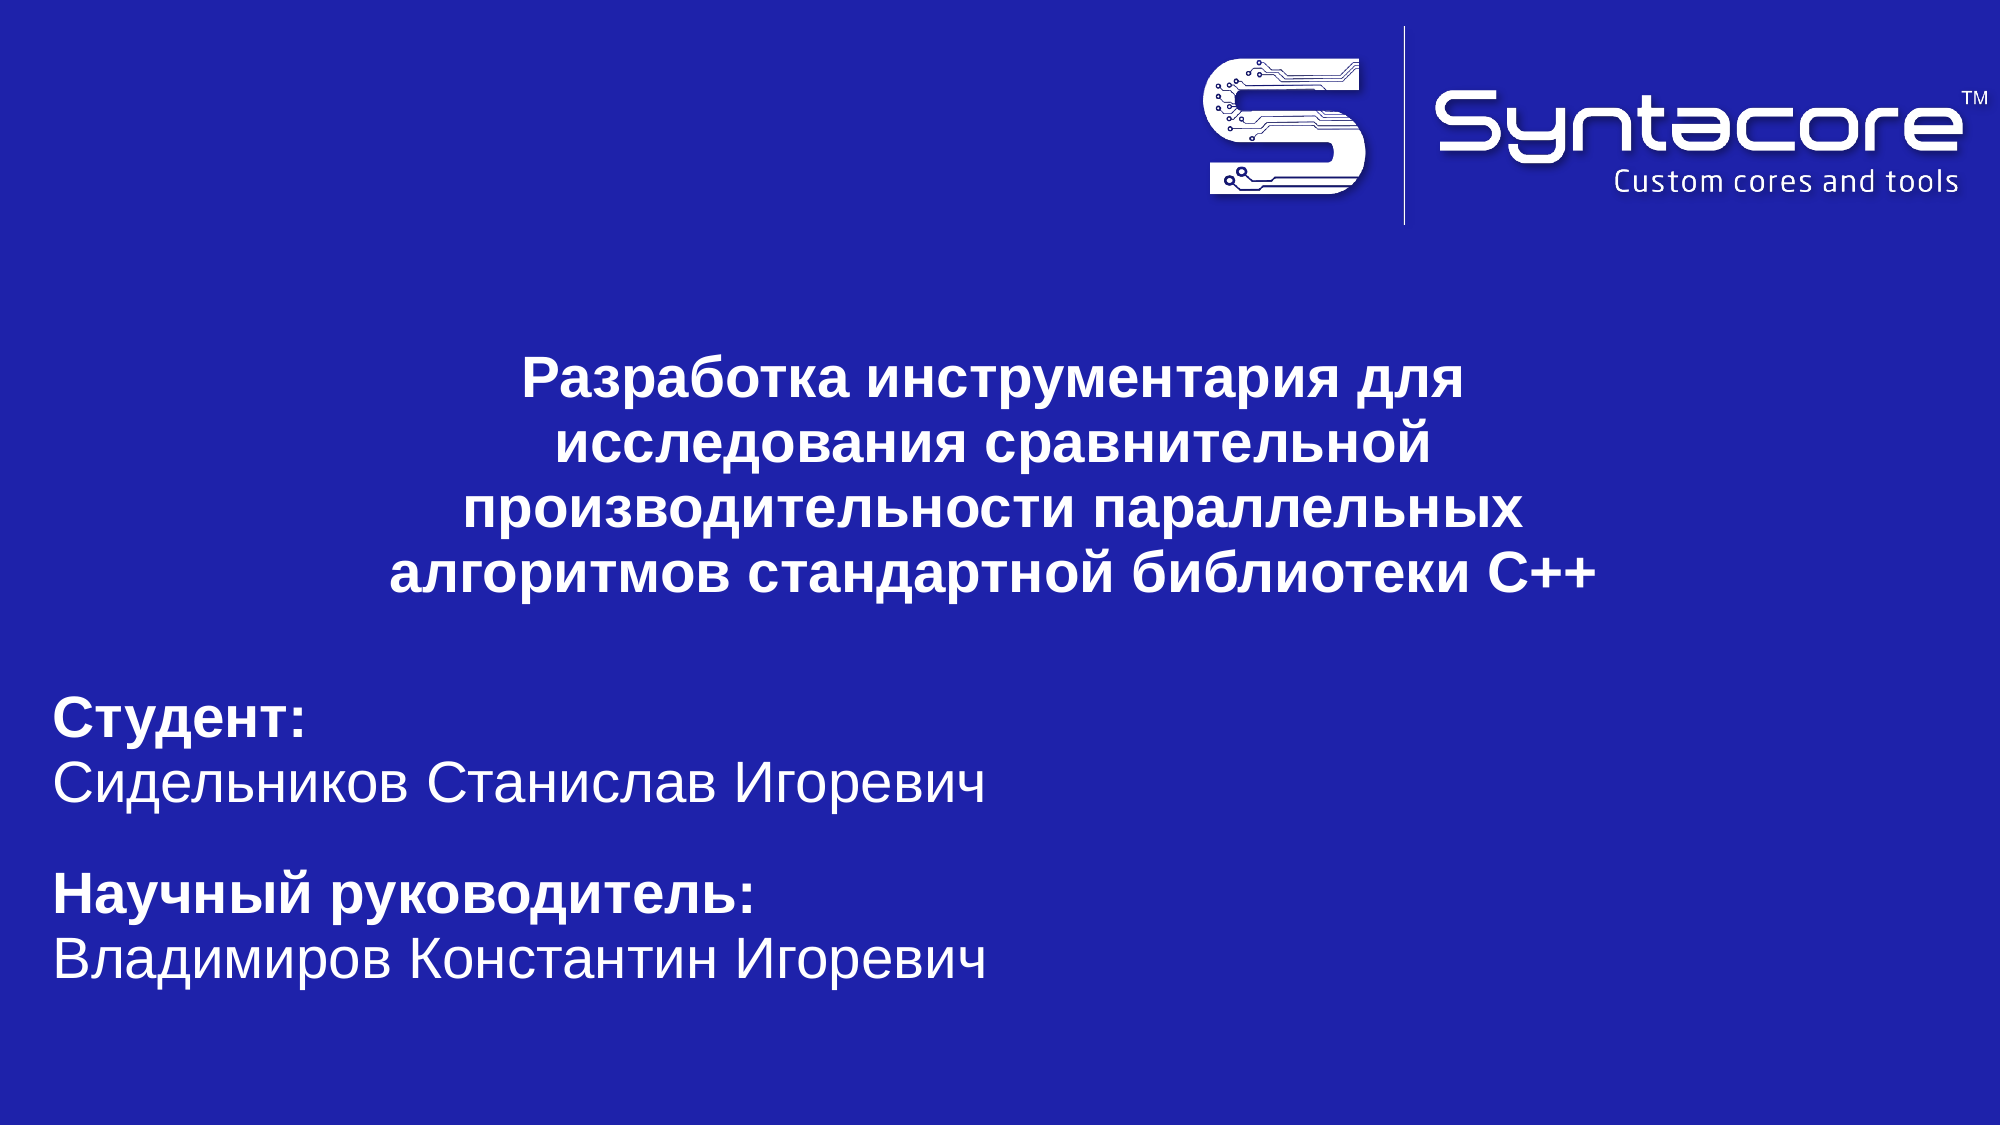

Разработка инструментария для исследования сравнительной производительности параллельных алгоритмов стандартной библиотеки C++
Студент:
Сидельников Станислав Игоревич
Научный руководитель:
Владимиров Константин Игоревич